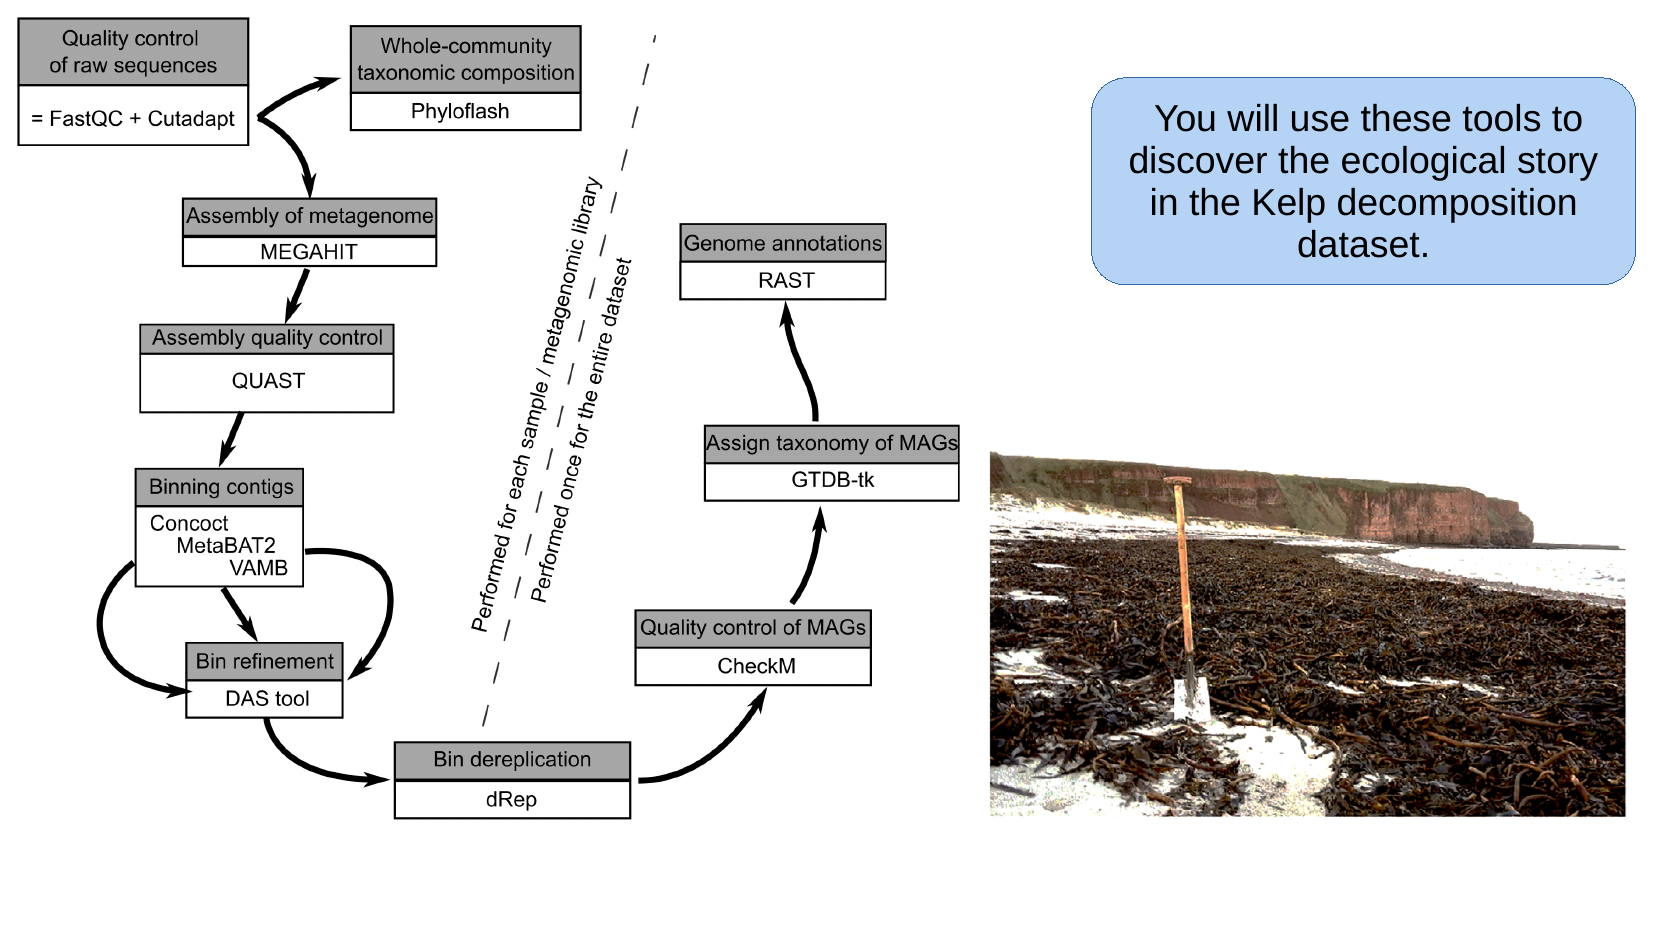

You will use these tools to discover the ecological story in the Kelp decomposition dataset.